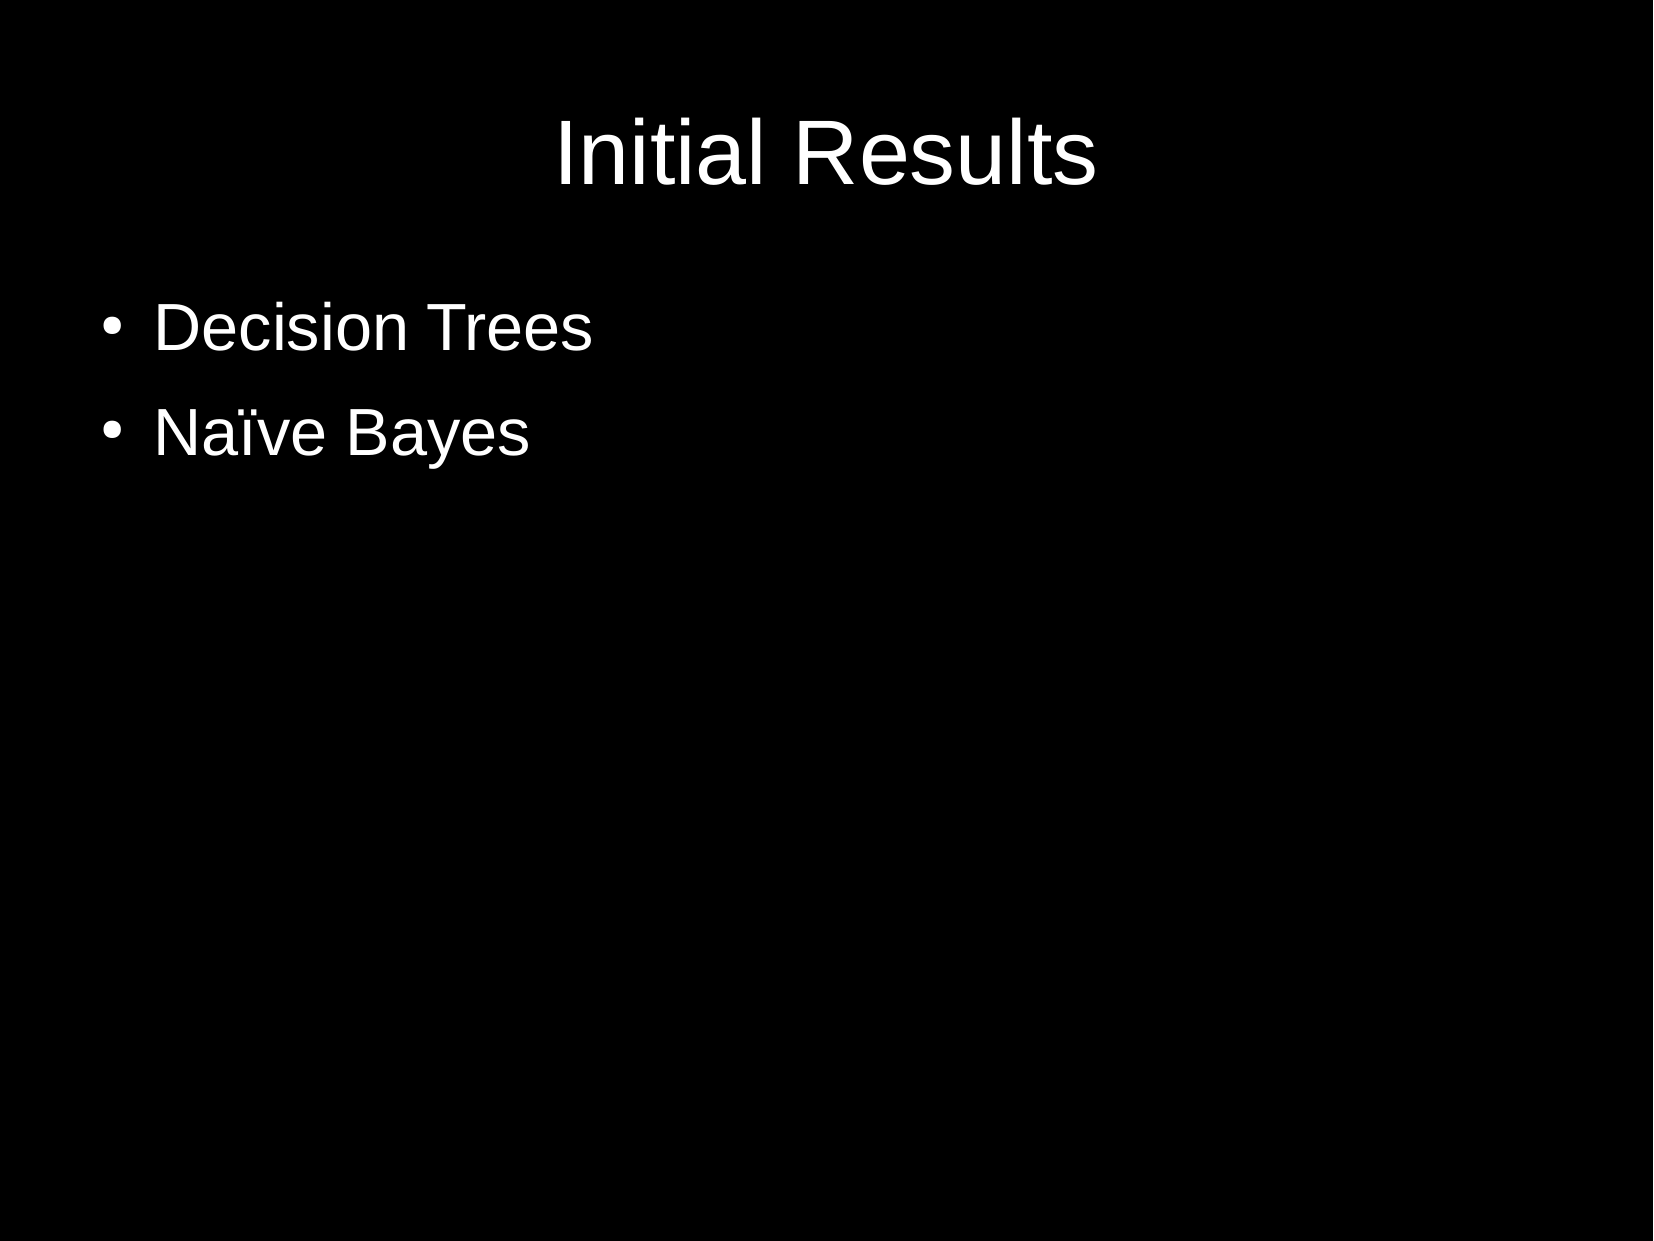

# Initial Results
Decision Trees
Naïve Bayes